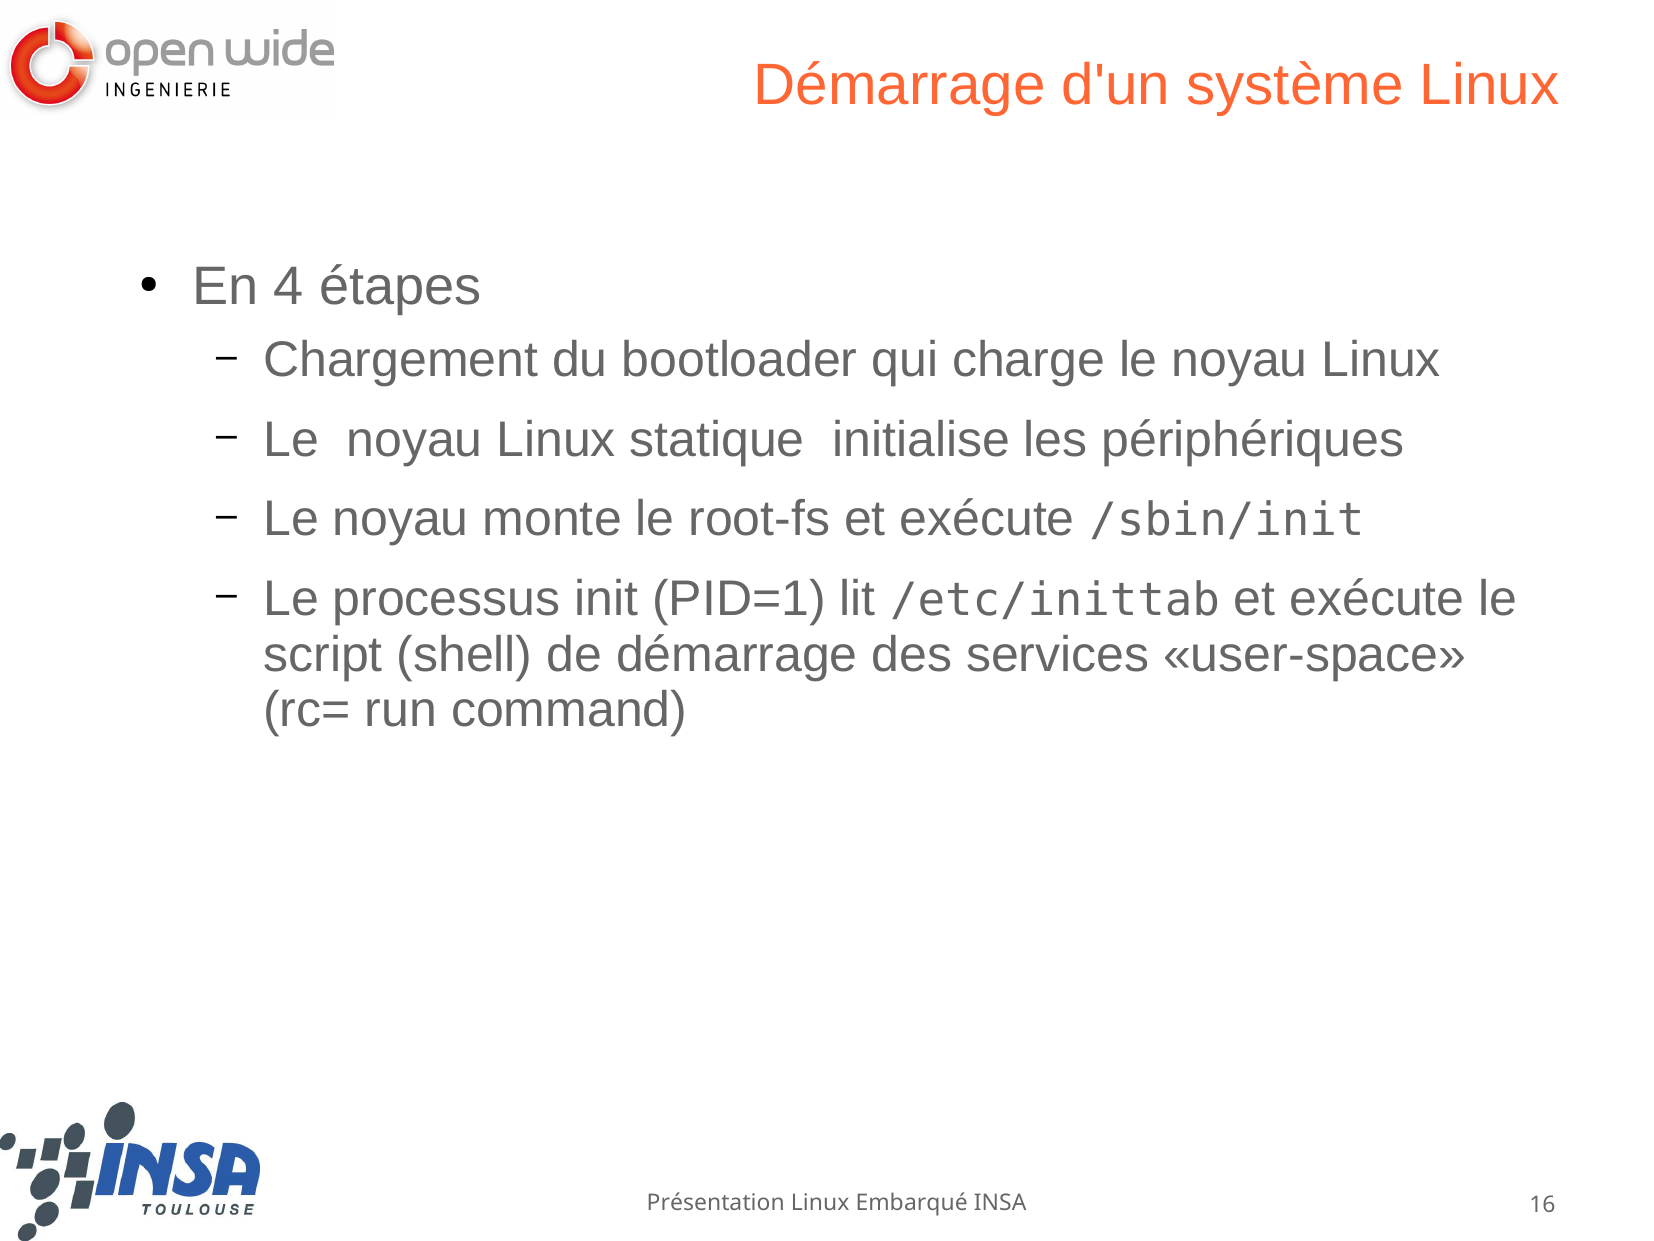

# Démarrage d'un système Linux
En 4 étapes
Chargement du bootloader qui charge le noyau Linux
Le noyau Linux statique initialise les périphériques
Le noyau monte le root-fs et exécute /sbin/init
Le processus init (PID=1) lit /etc/inittab et exécute le script (shell) de démarrage des services «user-space» (rc= run command)